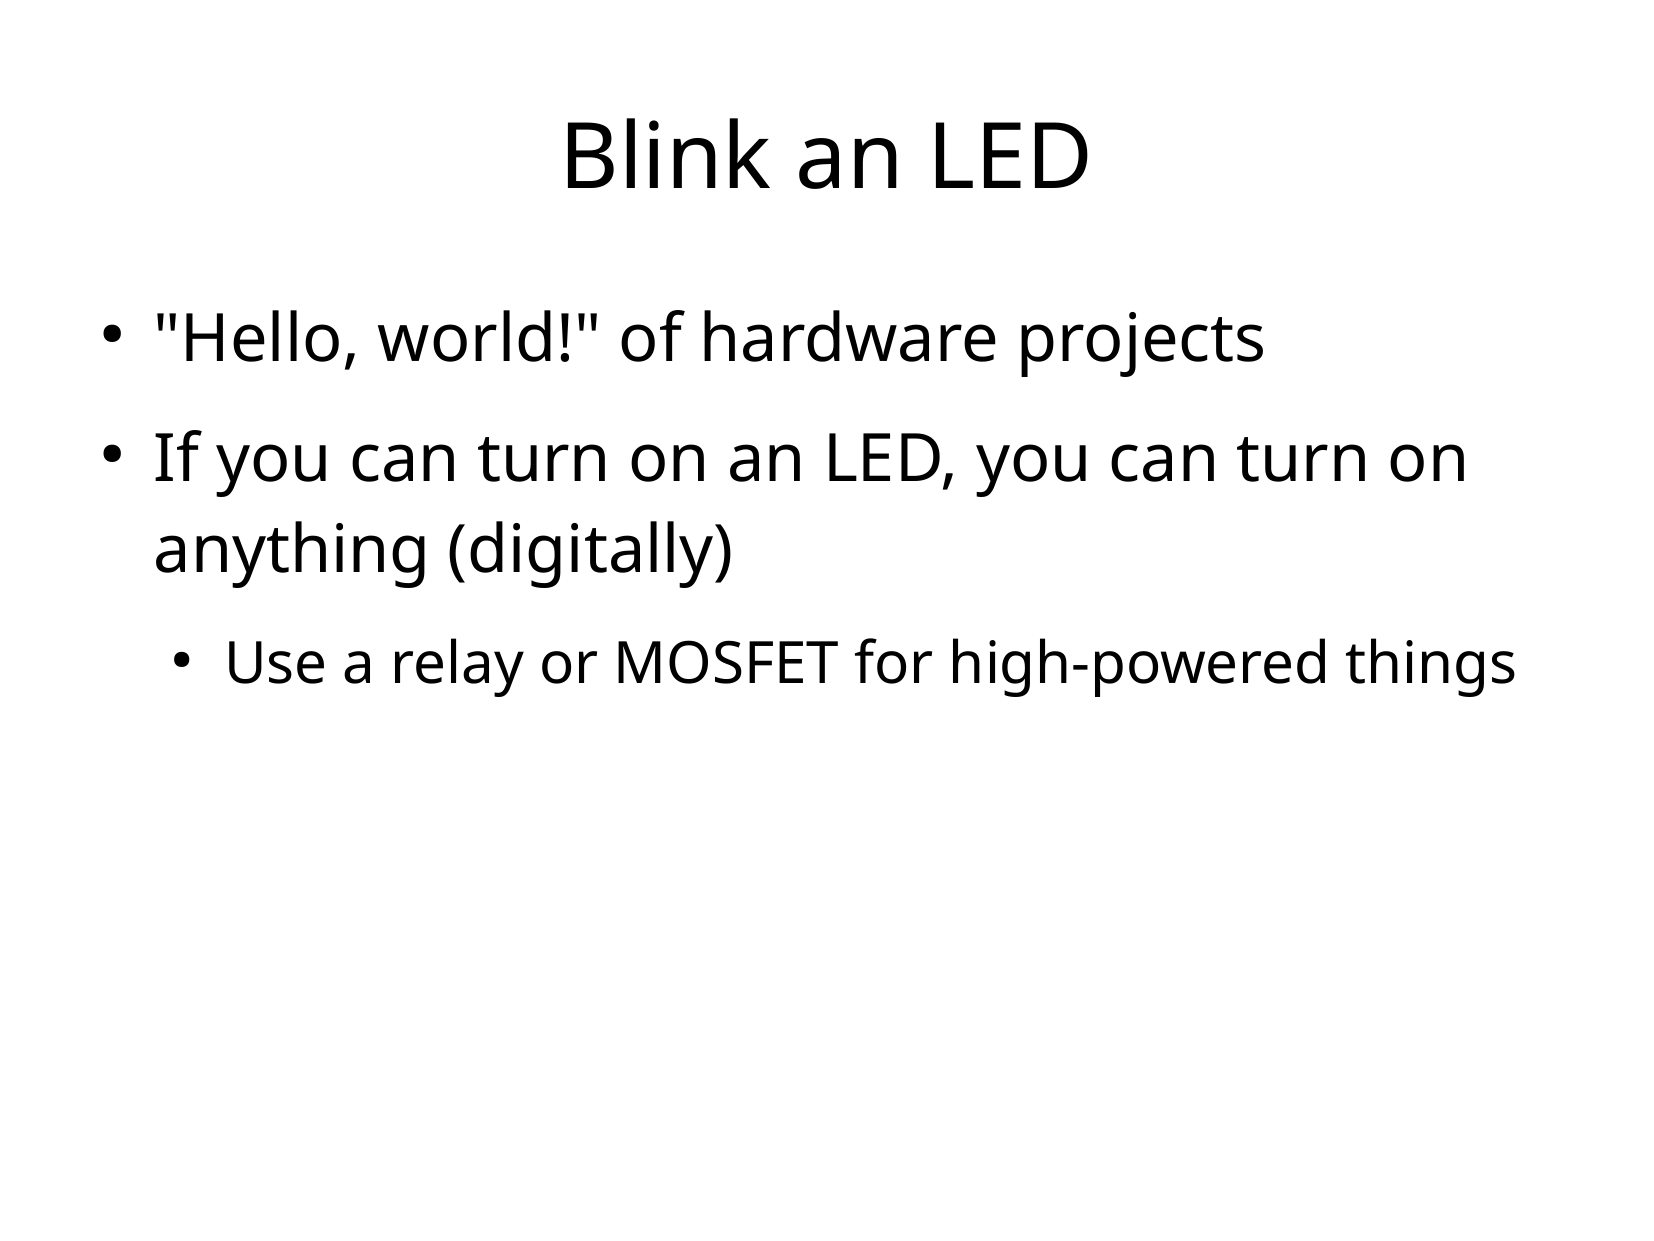

# Blink an LED
"Hello, world!" of hardware projects
If you can turn on an LED, you can turn on anything (digitally)
Use a relay or MOSFET for high-powered things